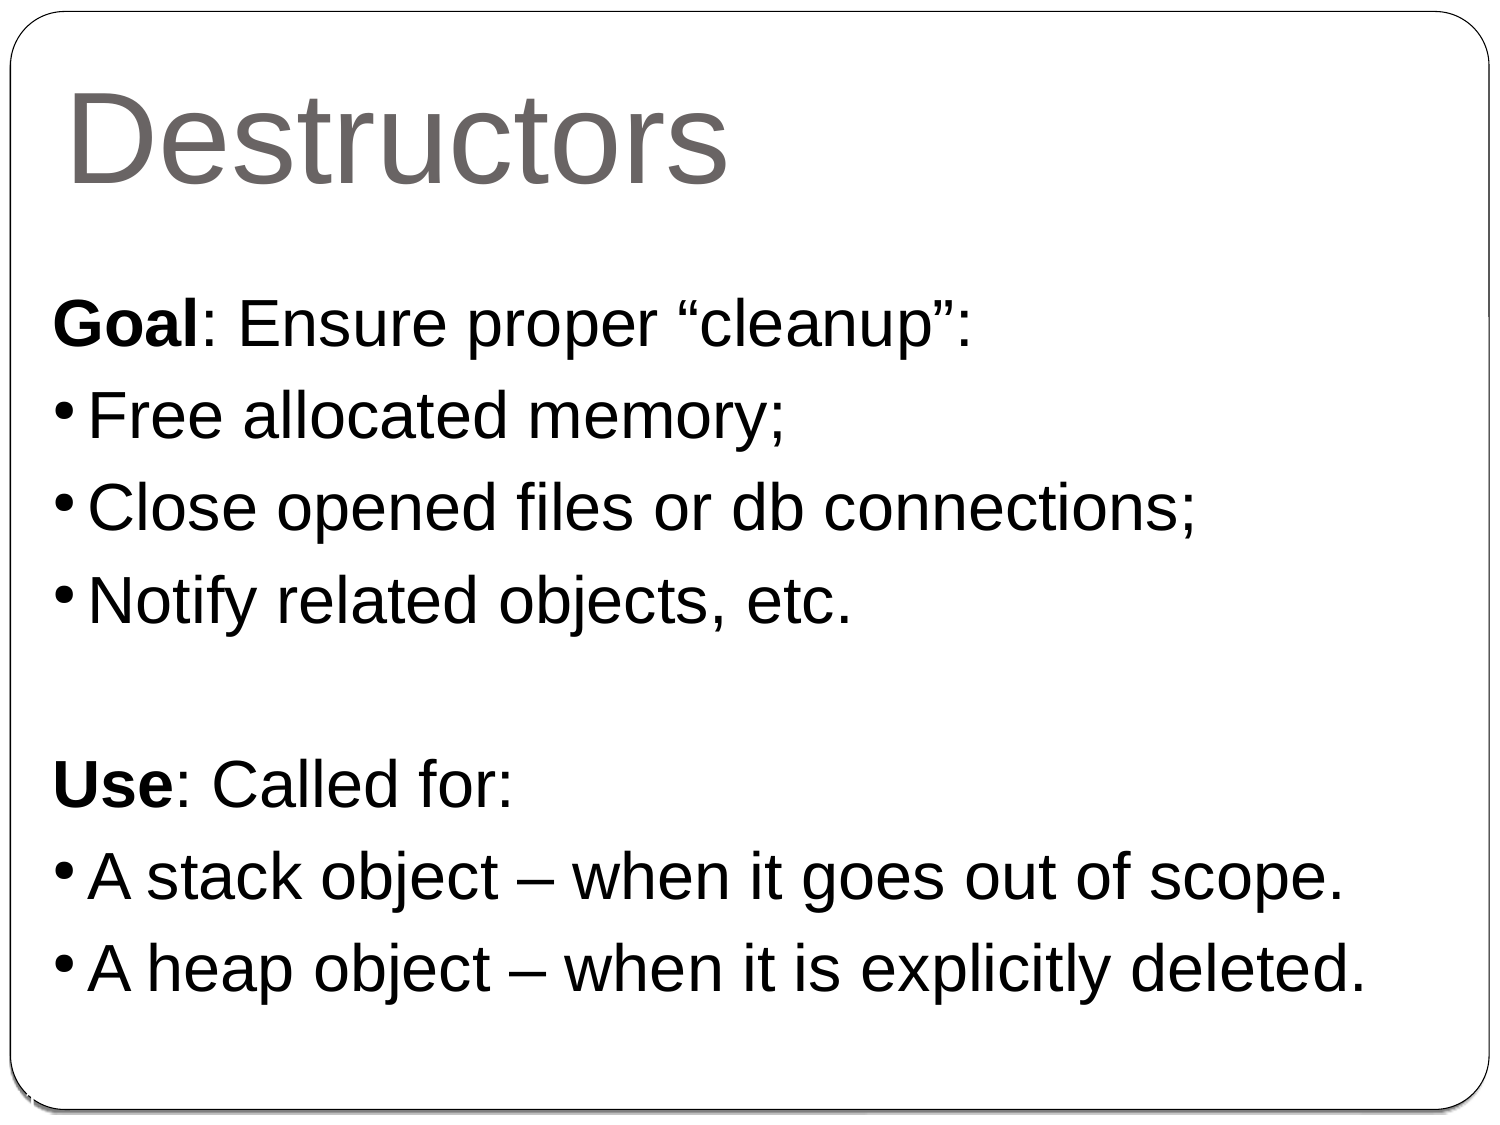

# Destructors
Goal: Ensure proper “cleanup”:
Free allocated memory;
Close opened files or db connections;
Notify related objects, etc.
Use: Called for:
A stack object – when it goes out of scope.
A heap object – when it is explicitly deleted.